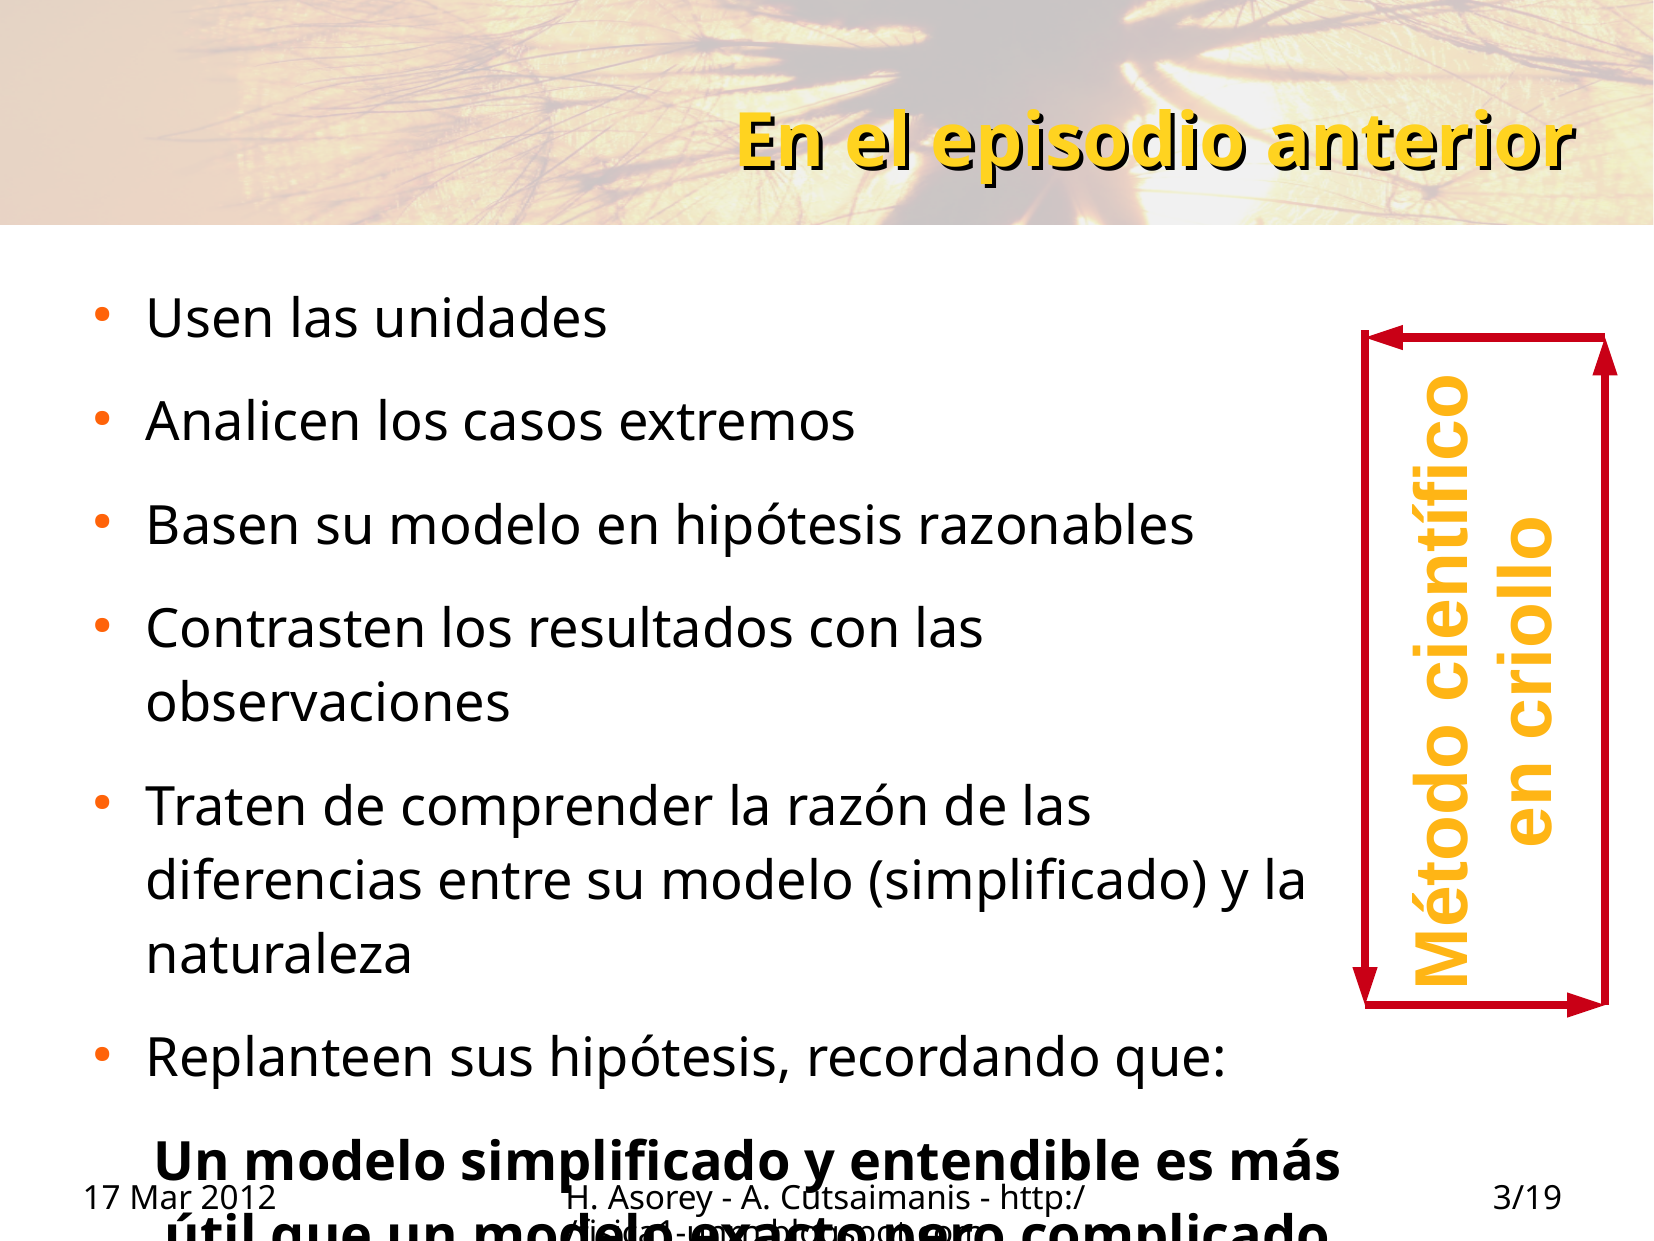

# En el episodio anterior
Usen las unidades
Analicen los casos extremos
Basen su modelo en hipótesis razonables
Contrasten los resultados con las observaciones
Traten de comprender la razón de las diferencias entre su modelo (simplificado) y la naturaleza
Replanteen sus hipótesis, recordando que:
Un modelo simplificado y entendible es más útil que un modelo exacto pero complicado
Método científico en criollo
17 Mar 2012
H. Asorey - A. Cutsaimanis - http://fisica1-unrn.blogspot.com
3